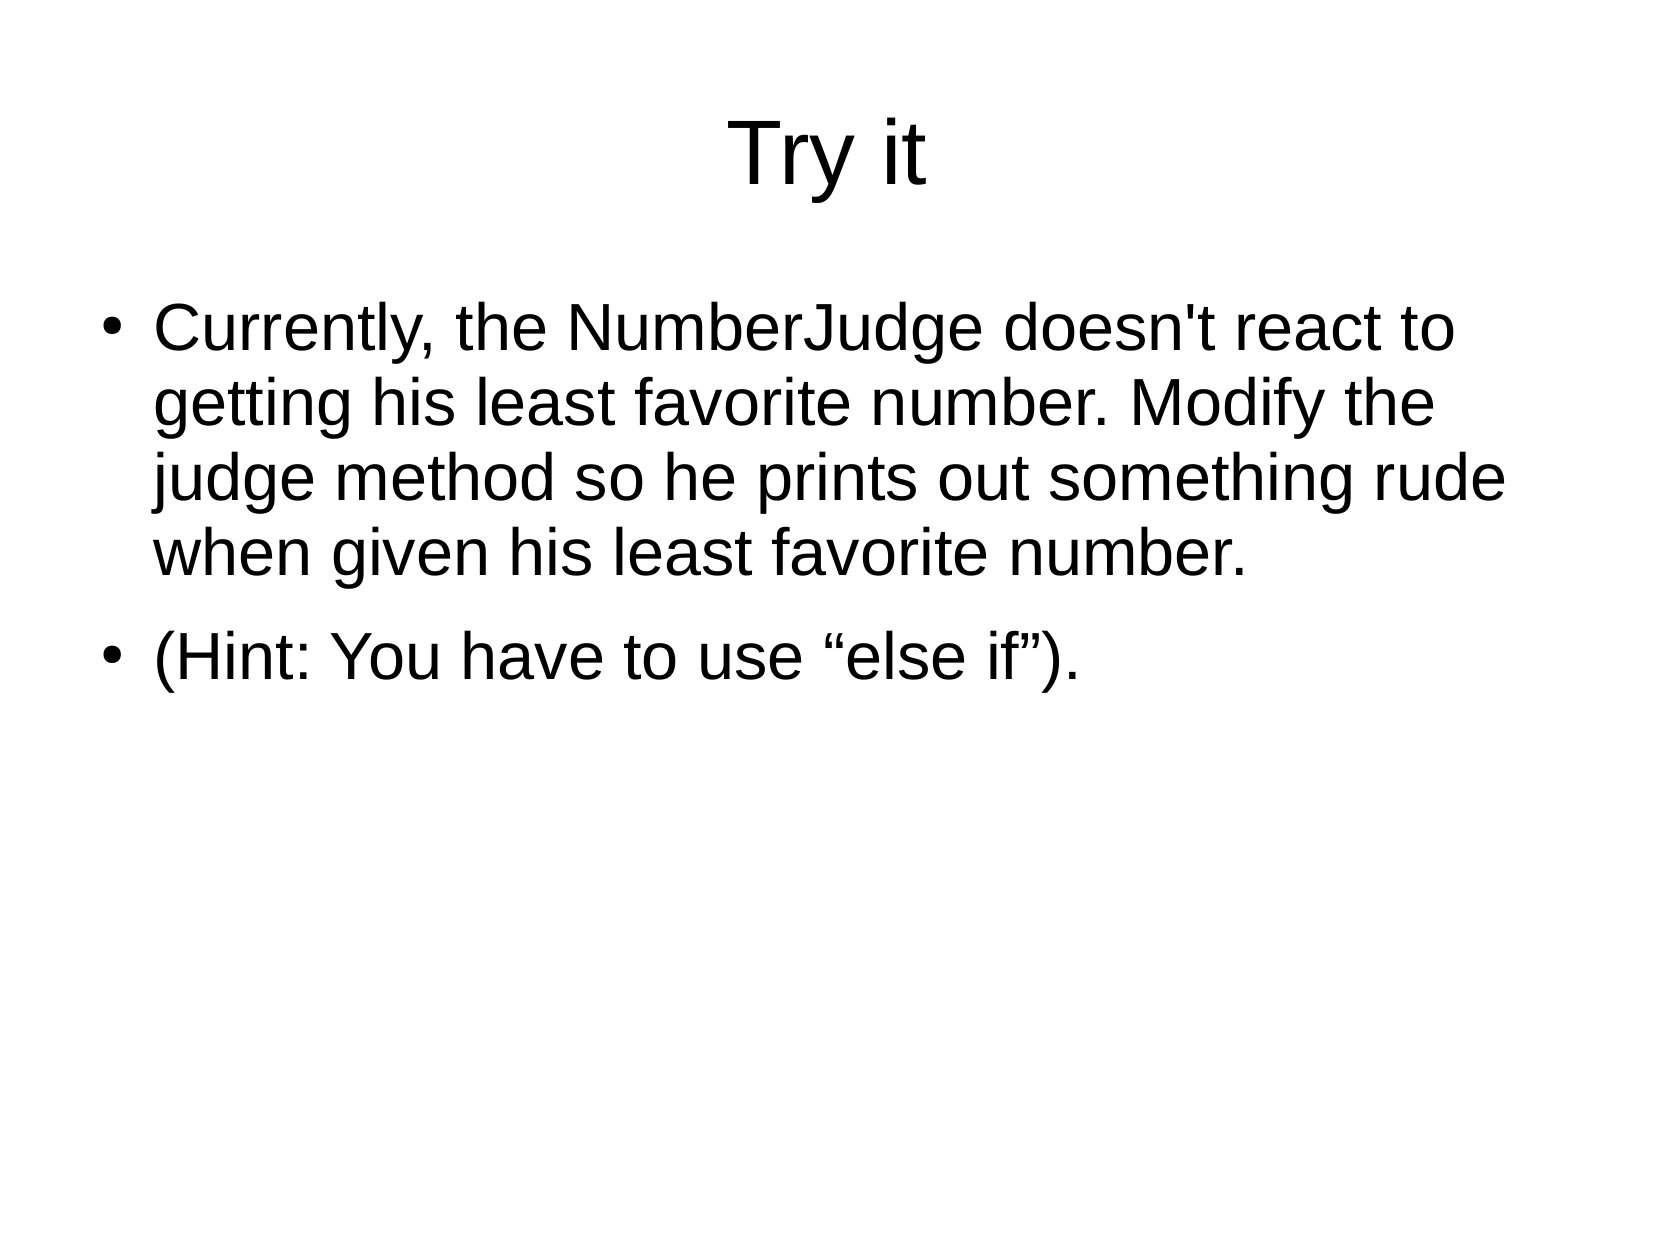

# Try it
Currently, the NumberJudge doesn't react to getting his least favorite number. Modify the judge method so he prints out something rude when given his least favorite number.
(Hint: You have to use “else if”).